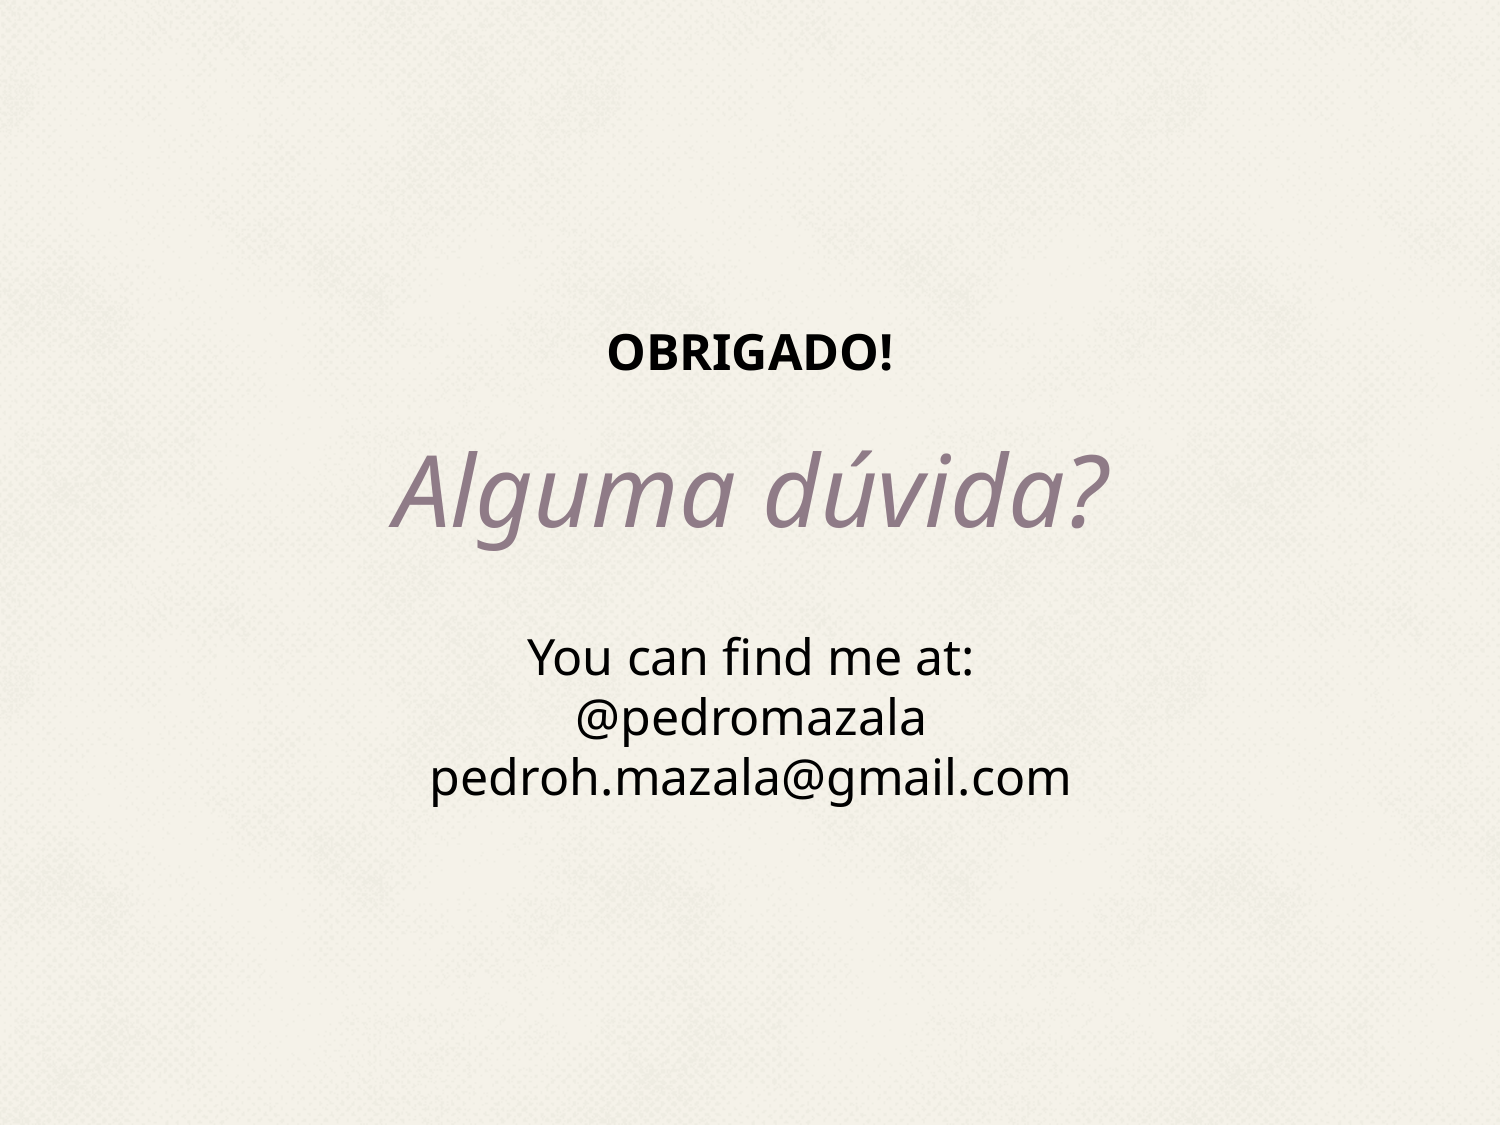

# OBRIGADO!
Alguma dúvida?
You can find me at:
@pedromazala
pedroh.mazala@gmail.com